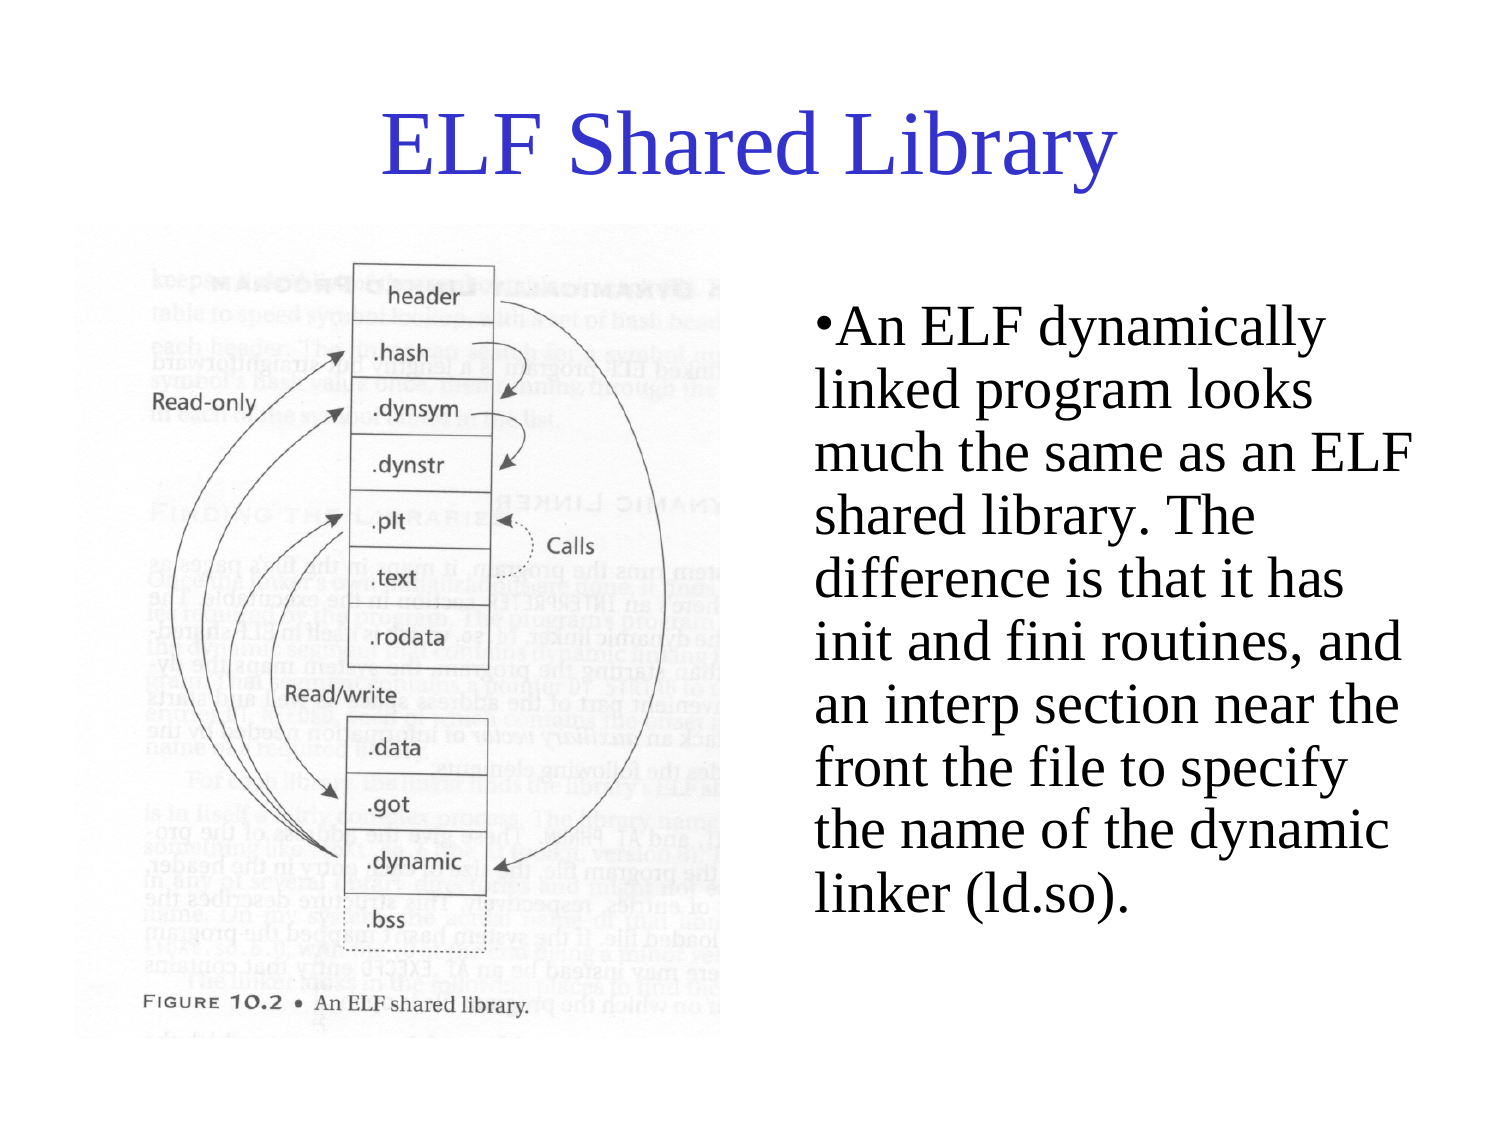

# ELF Shared Library
An ELF dynamically linked program looks much the same as an ELF shared library. The difference is that it has init and fini routines, and an interp section near the front the file to specify the name of the dynamic linker (ld.so).